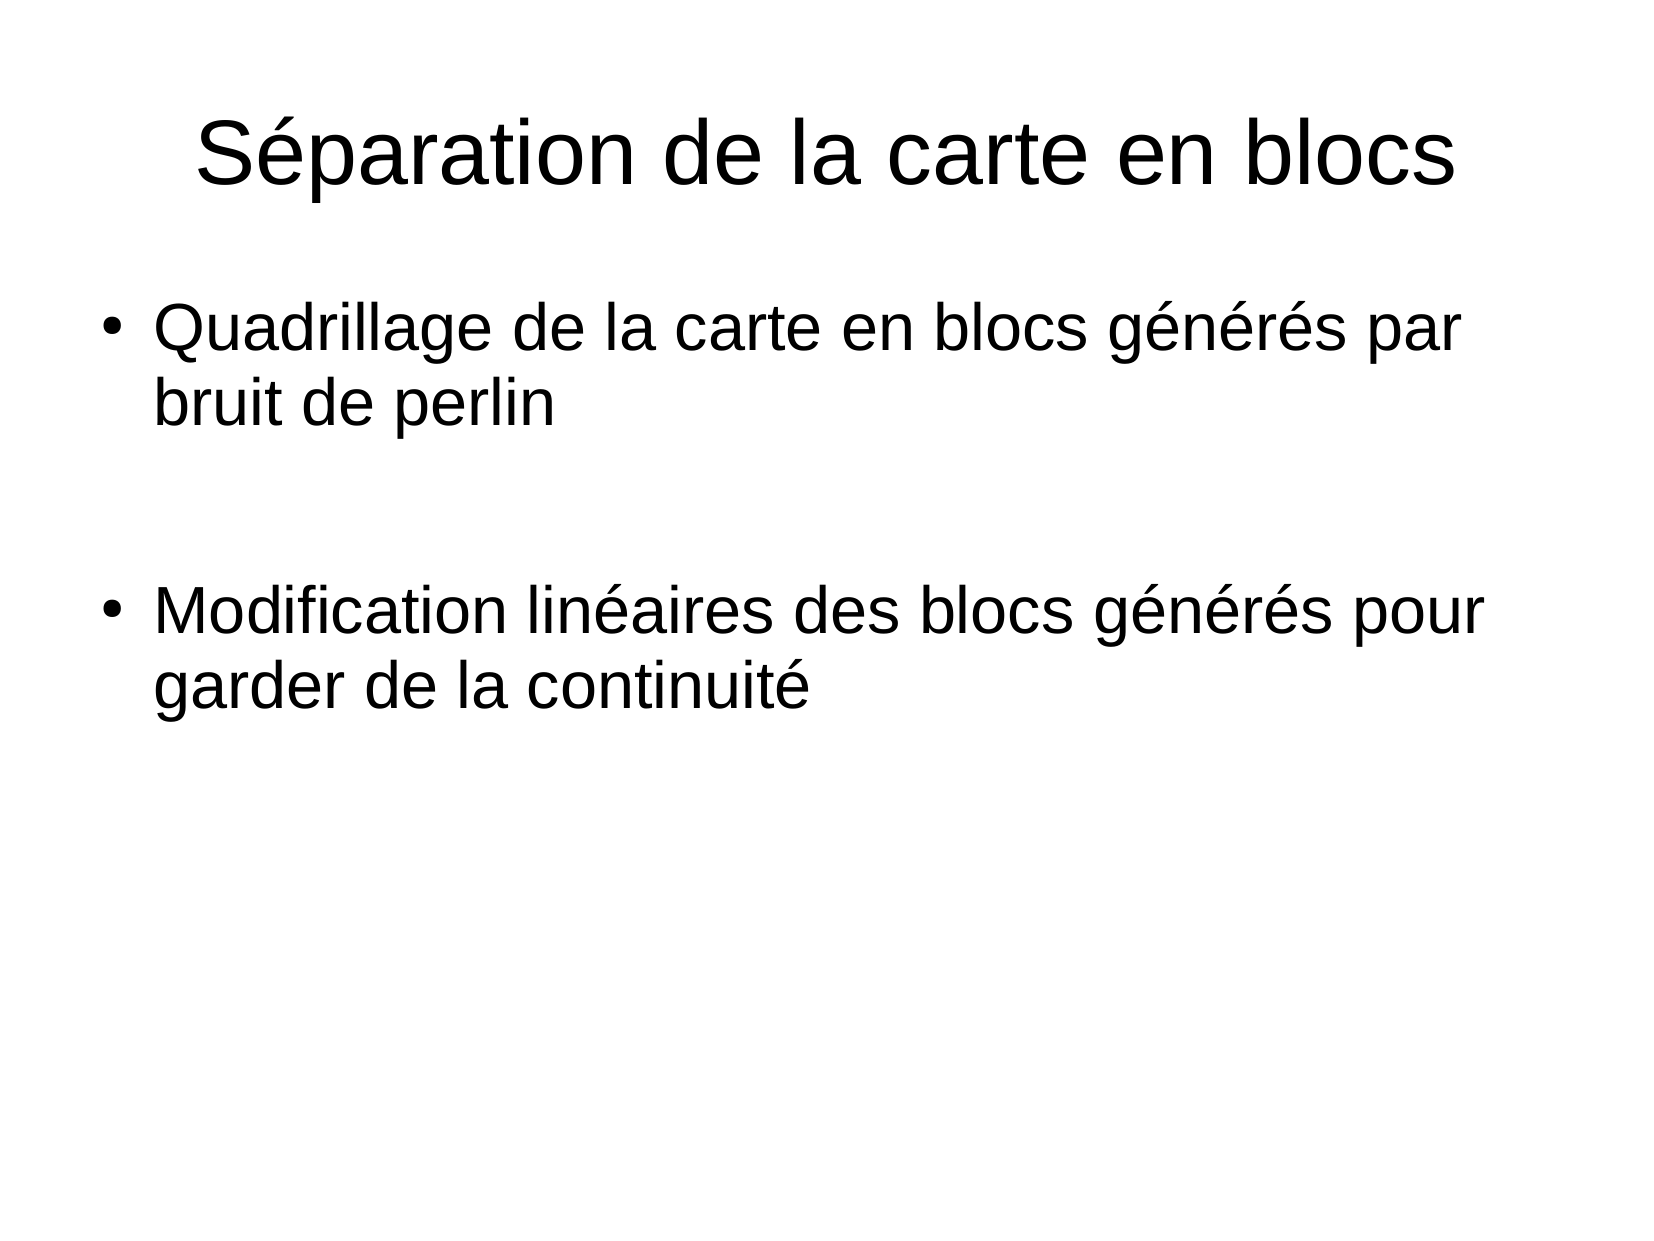

# Séparation de la carte en blocs
Quadrillage de la carte en blocs générés par bruit de perlin
Modification linéaires des blocs générés pour garder de la continuité